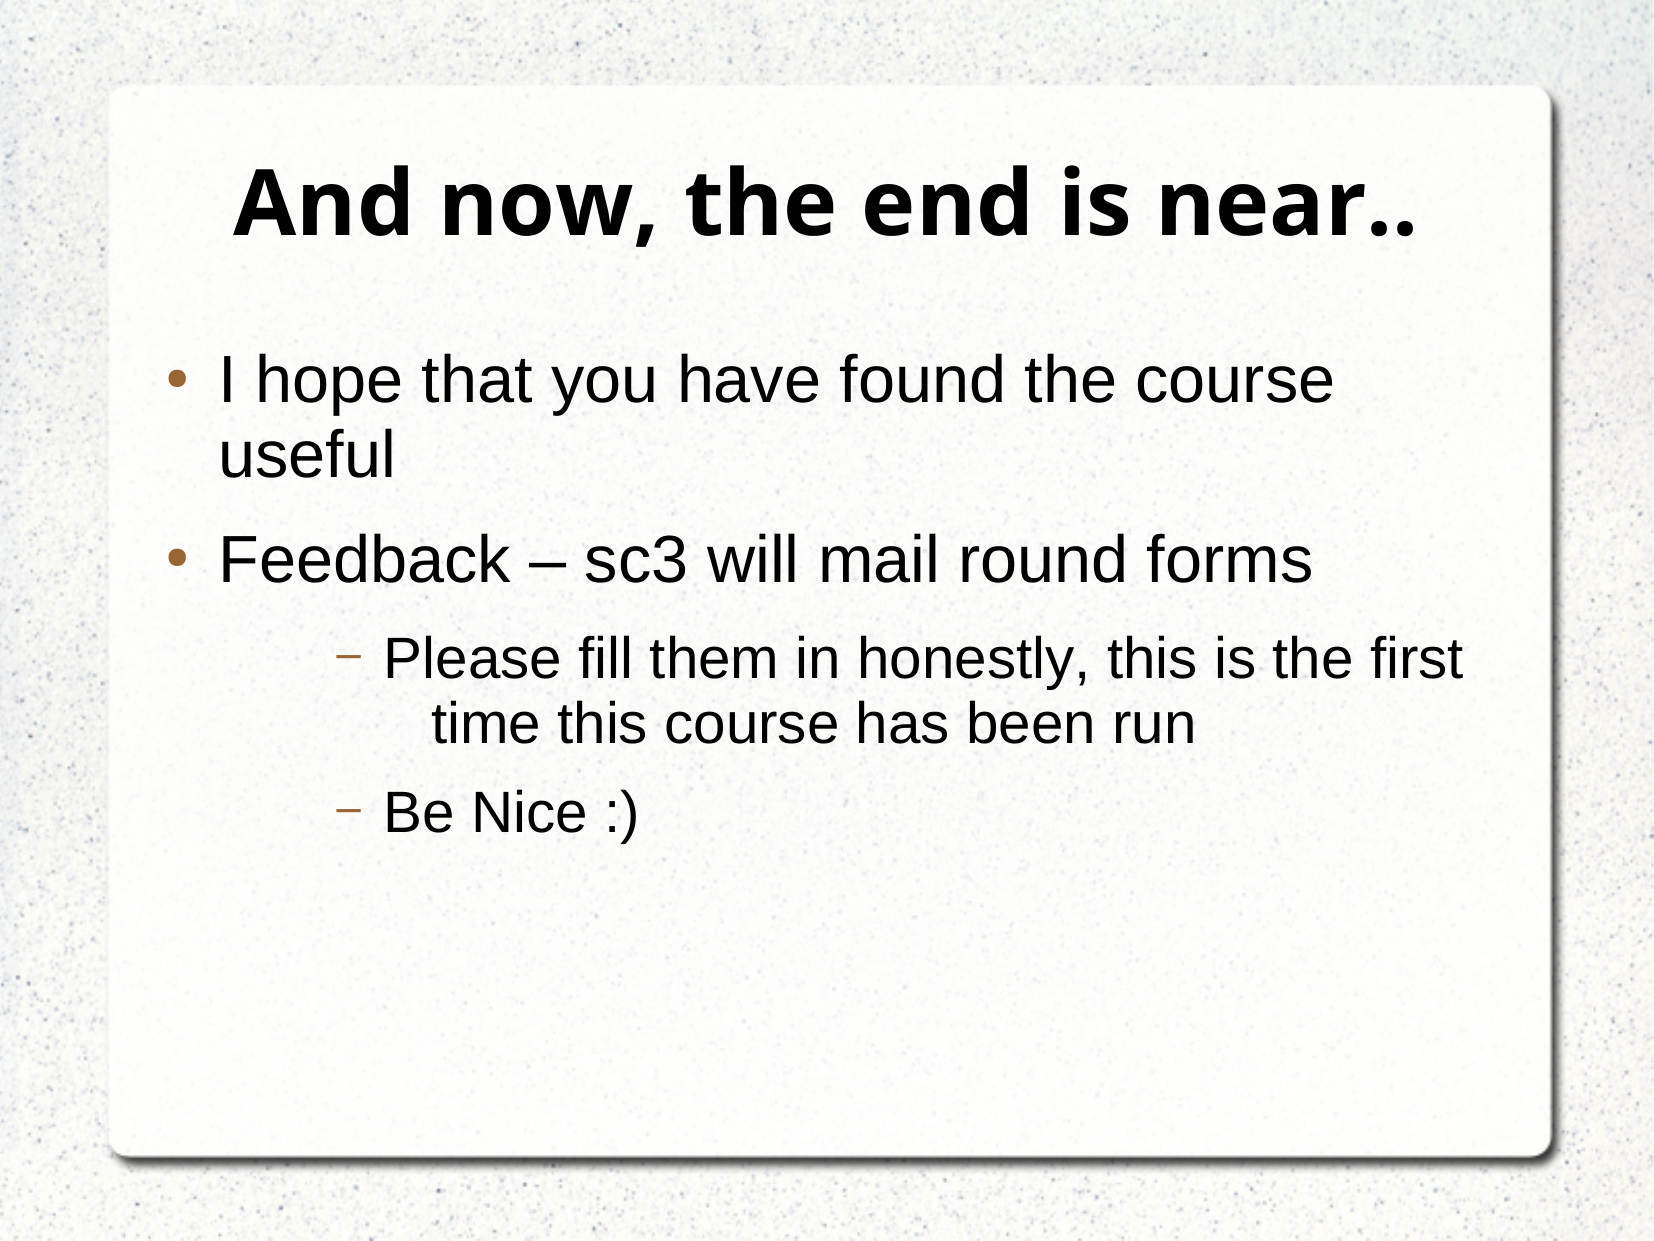

# And now, the end is near..
I hope that you have found the course useful
Feedback – sc3 will mail round forms
Please fill them in honestly, this is the first time this course has been run
Be Nice :)